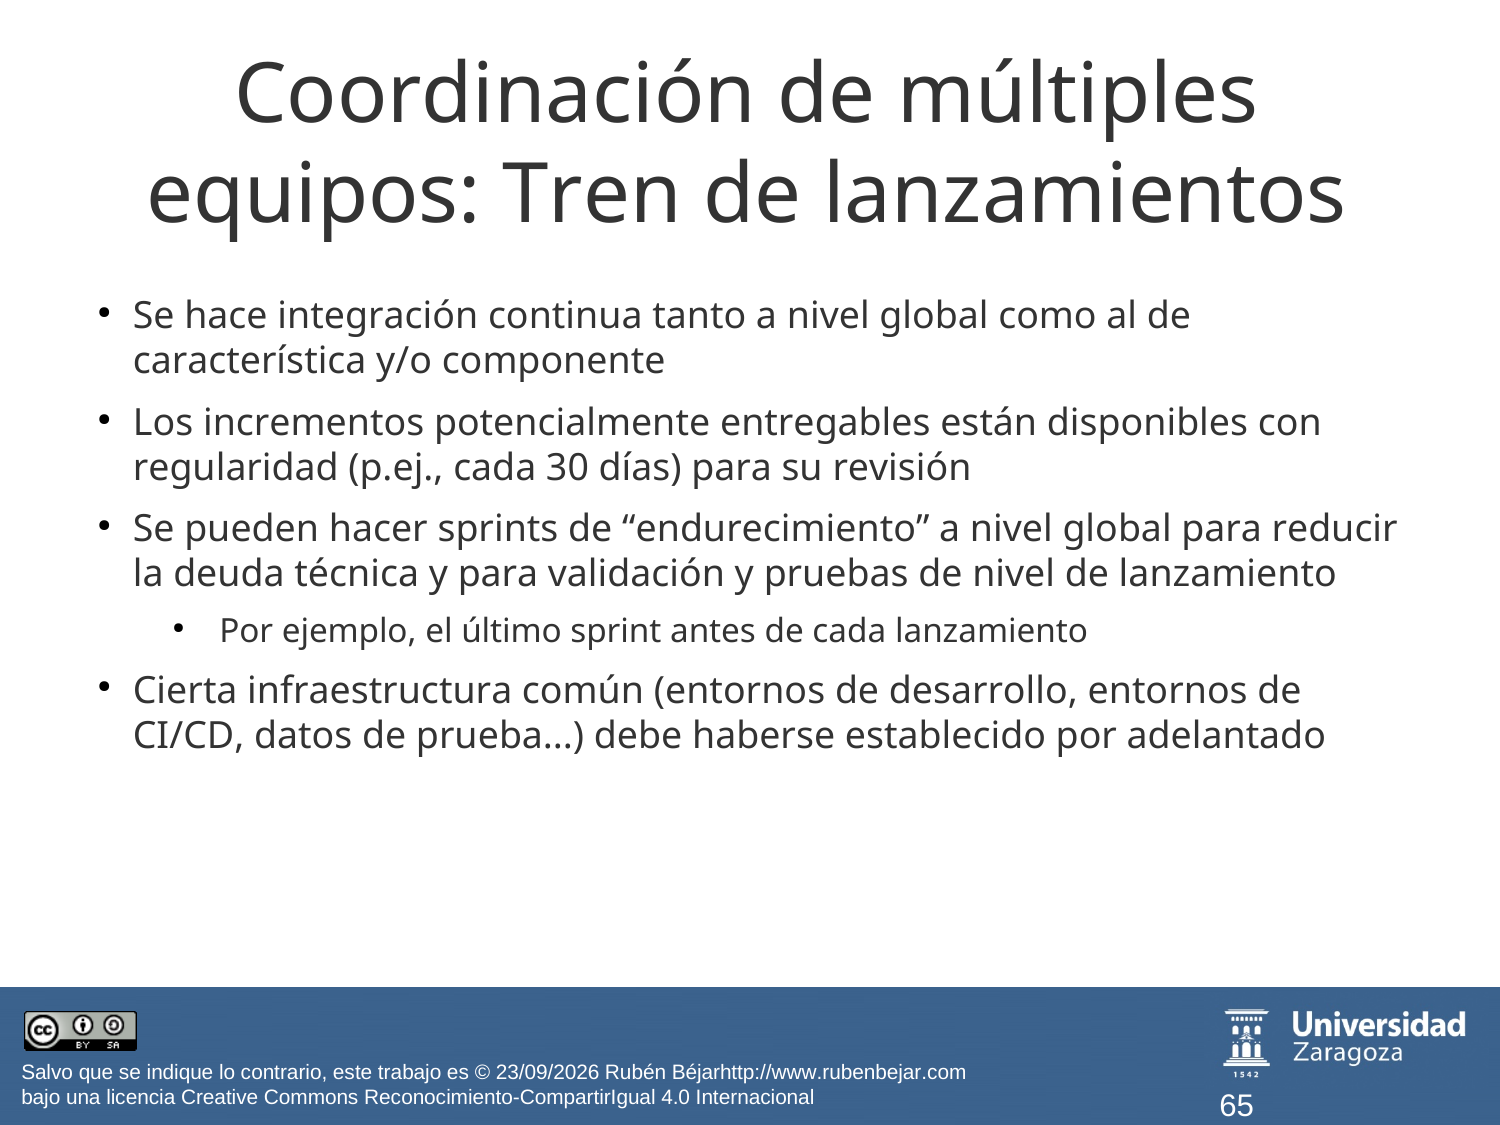

# Coordinación de múltiples equipos: Tren de lanzamientos
Se hace integración continua tanto a nivel global como al de característica y/o componente
Los incrementos potencialmente entregables están disponibles con regularidad (p.ej., cada 30 días) para su revisión
Se pueden hacer sprints de “endurecimiento” a nivel global para reducir la deuda técnica y para validación y pruebas de nivel de lanzamiento
Por ejemplo, el último sprint antes de cada lanzamiento
Cierta infraestructura común (entornos de desarrollo, entornos de CI/CD, datos de prueba...) debe haberse establecido por adelantado